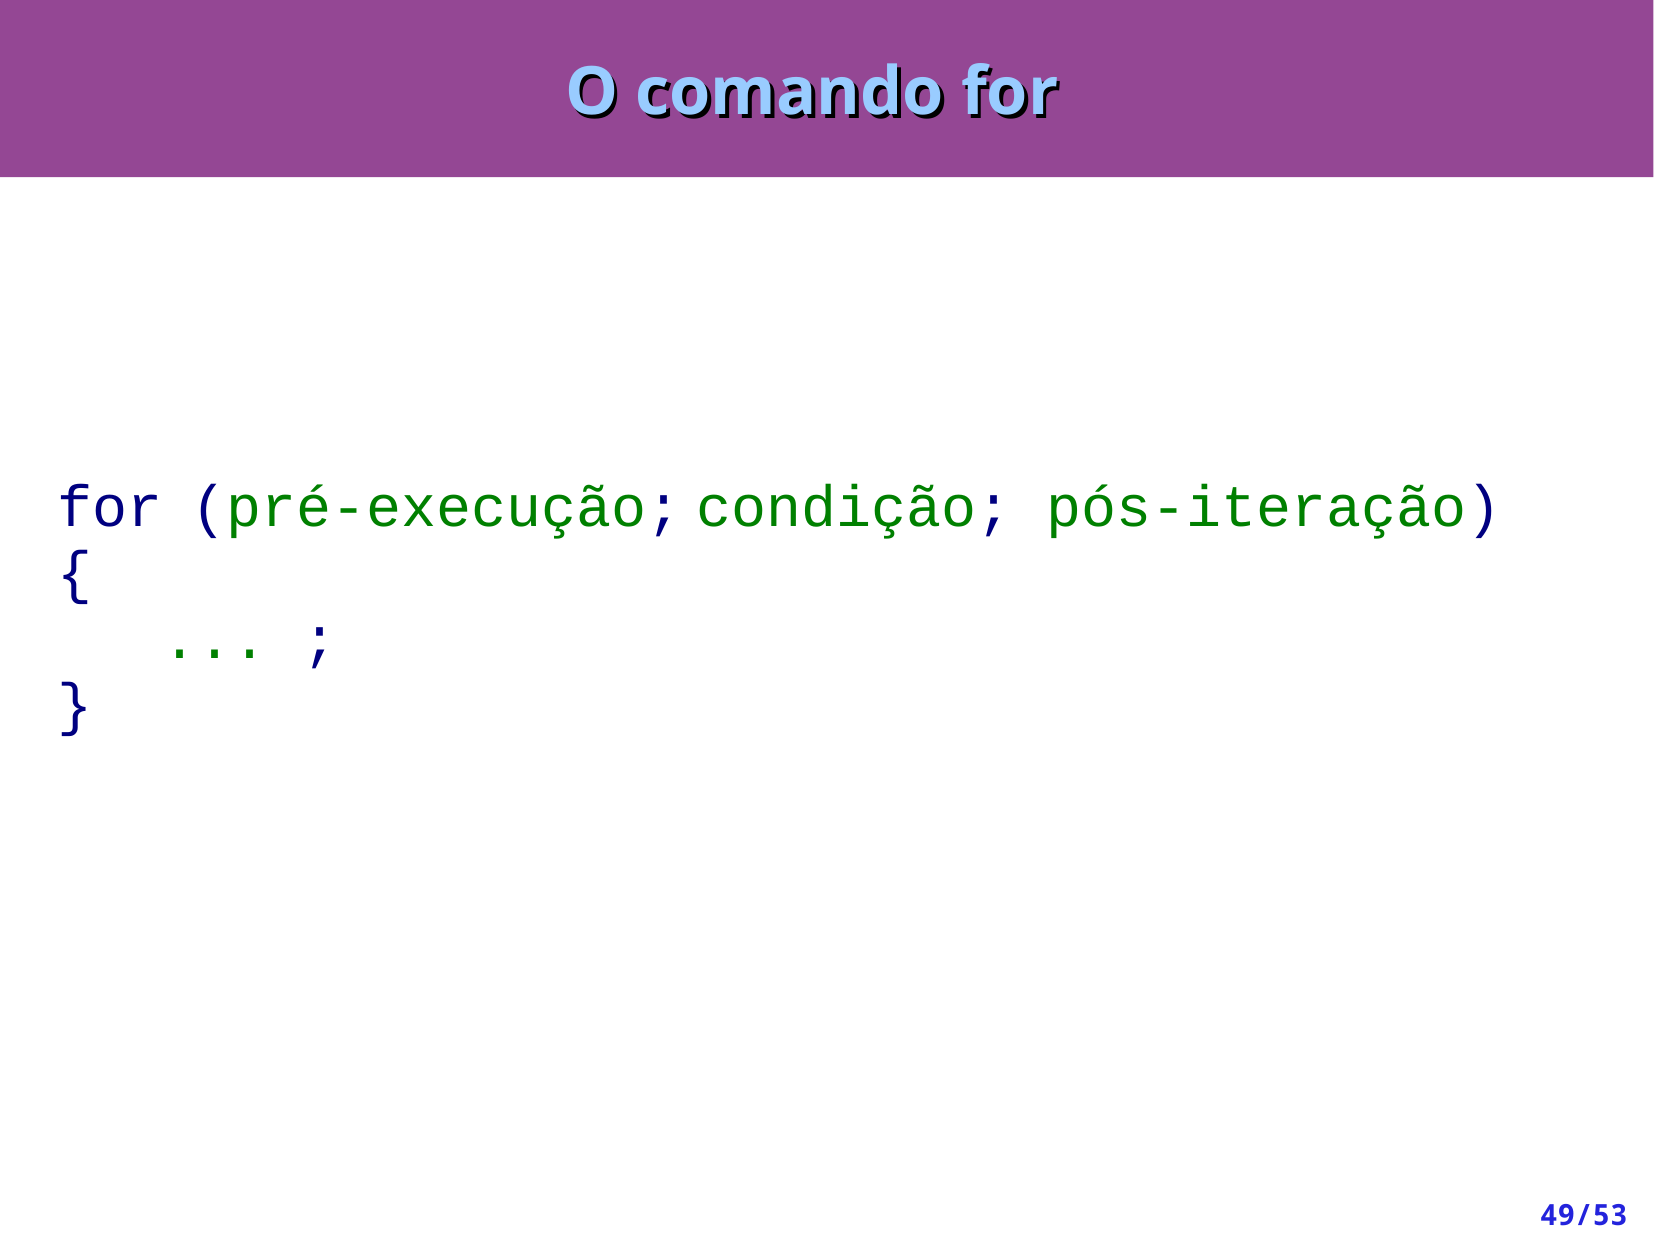

# O comando for
for (pré-execução; condição; pós-iteração)
{
 ... ;
}
49